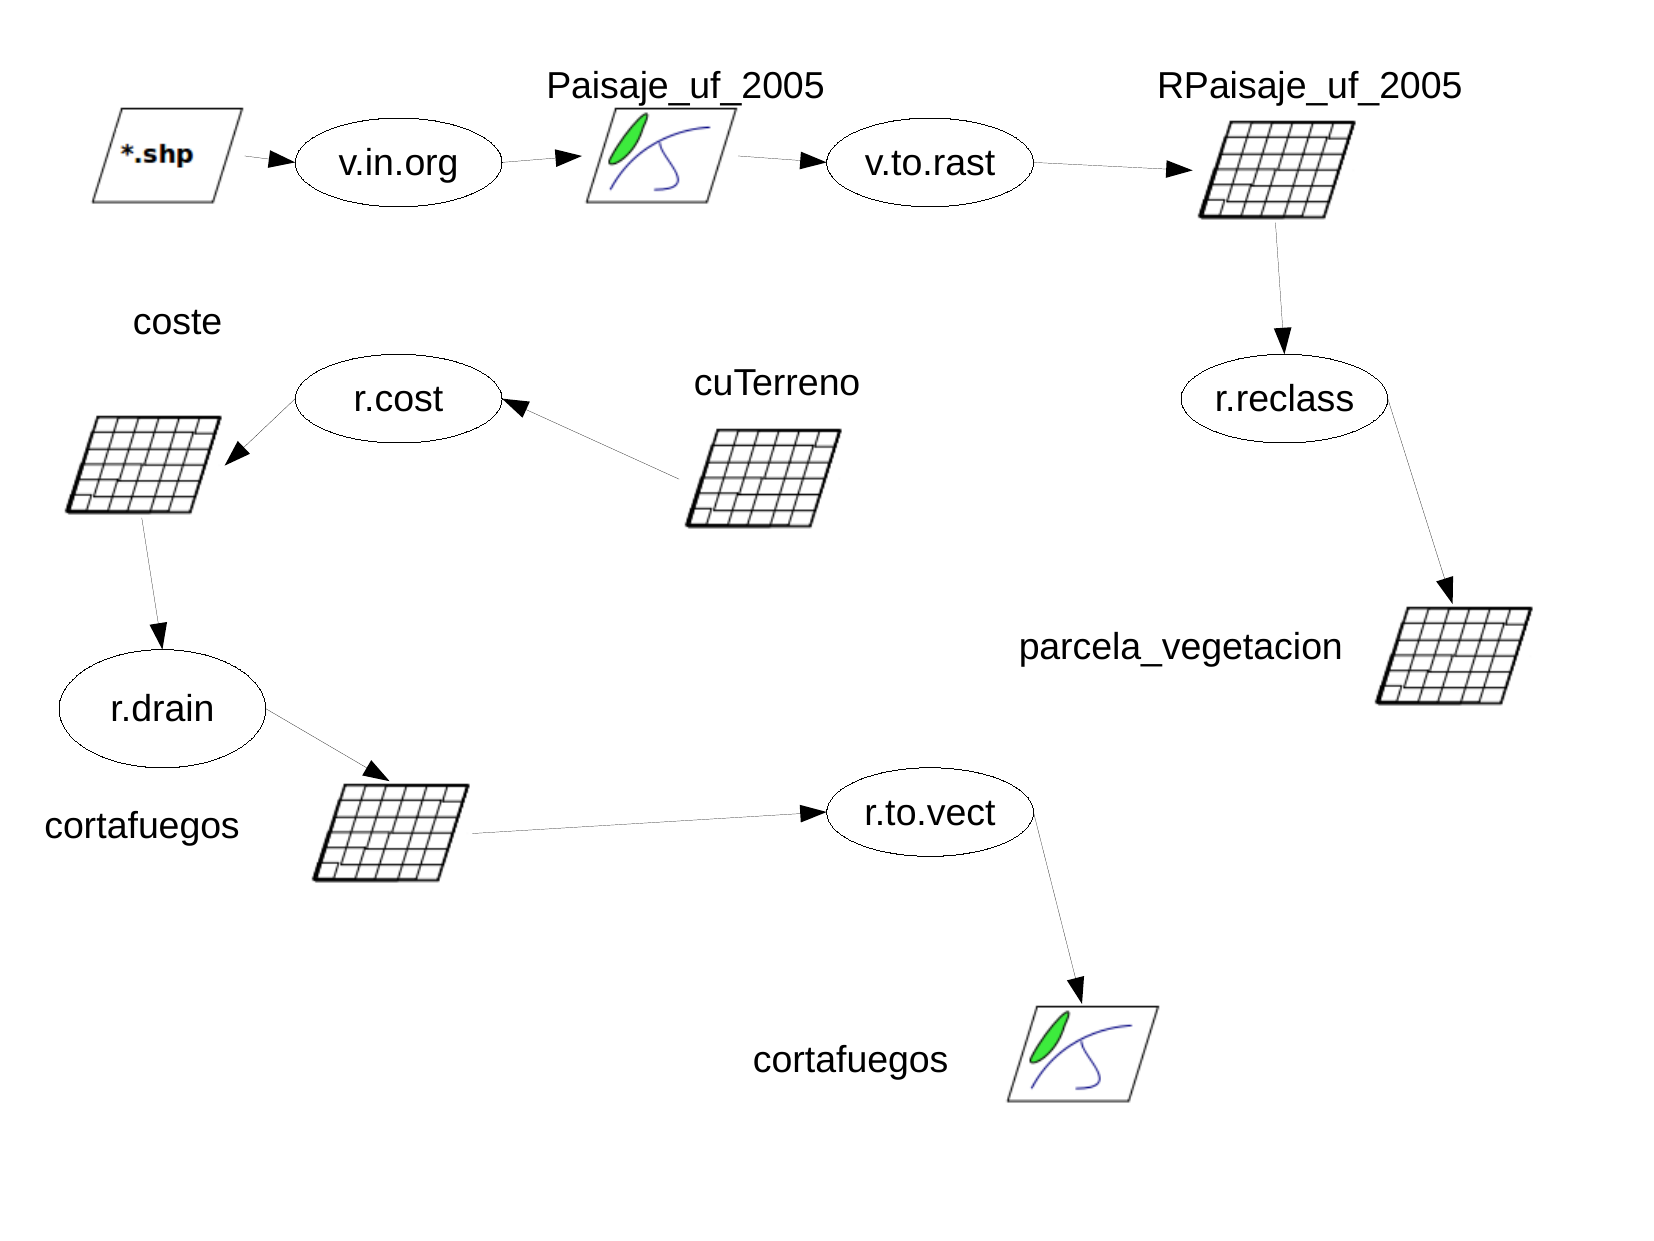

Paisaje_uf_2005
RPaisaje_uf_2005
v.in.org
v.to.rast
coste
r.cost
r.cost
cuTerreno
r.reclass
parcela_vegetacion
r.drain
r.to.vect
cortafuegos
cortafuegos